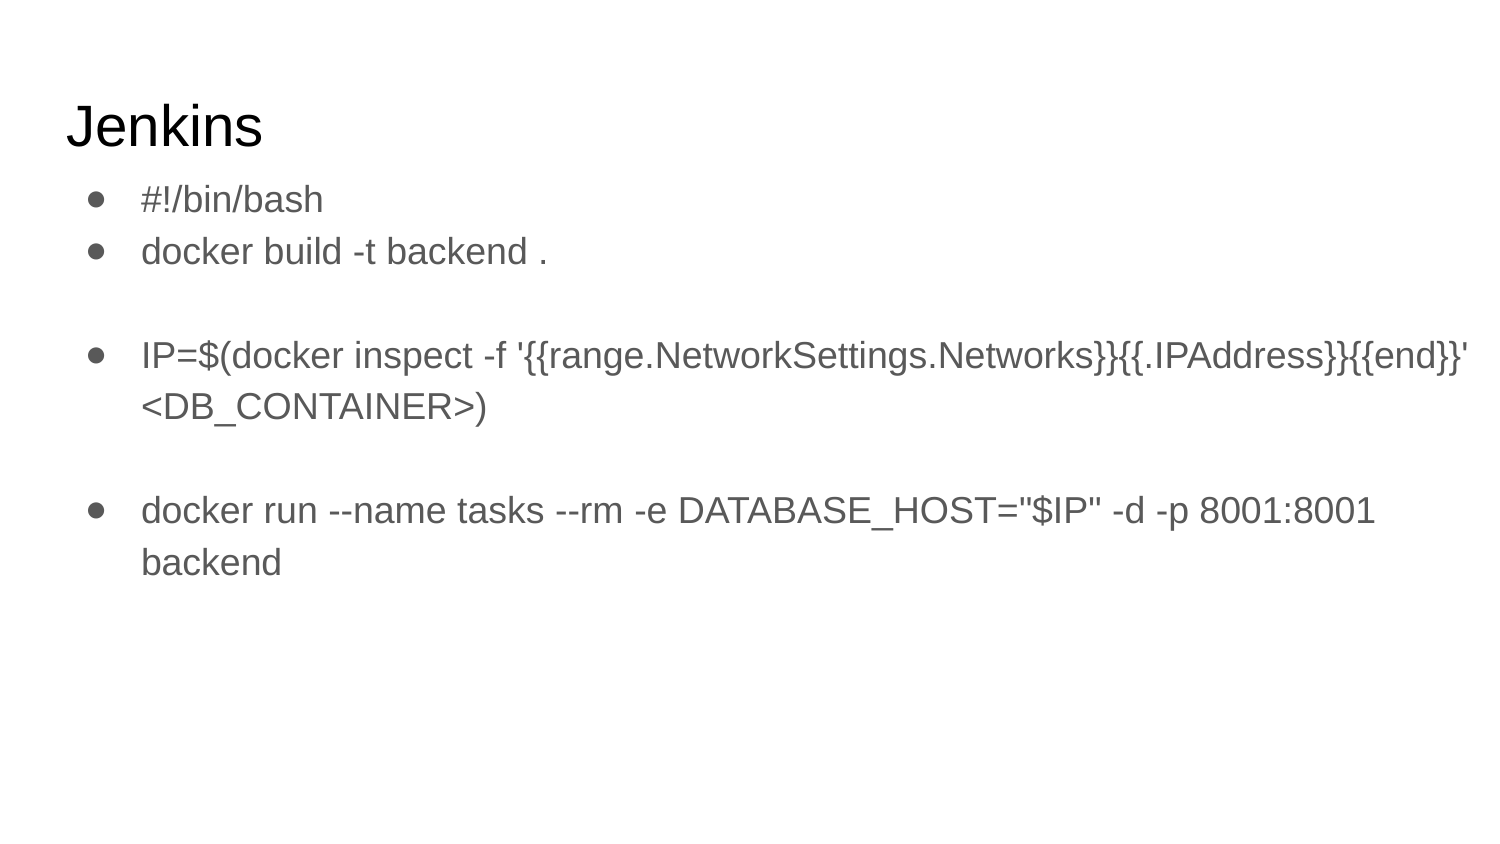

# Jenkins
#!/bin/bash
docker build -t backend .
IP=$(docker inspect -f '{{range.NetworkSettings.Networks}}{{.IPAddress}}{{end}}' <DB_CONTAINER>)
docker run --name tasks --rm -e DATABASE_HOST="$IP" -d -p 8001:8001 backend